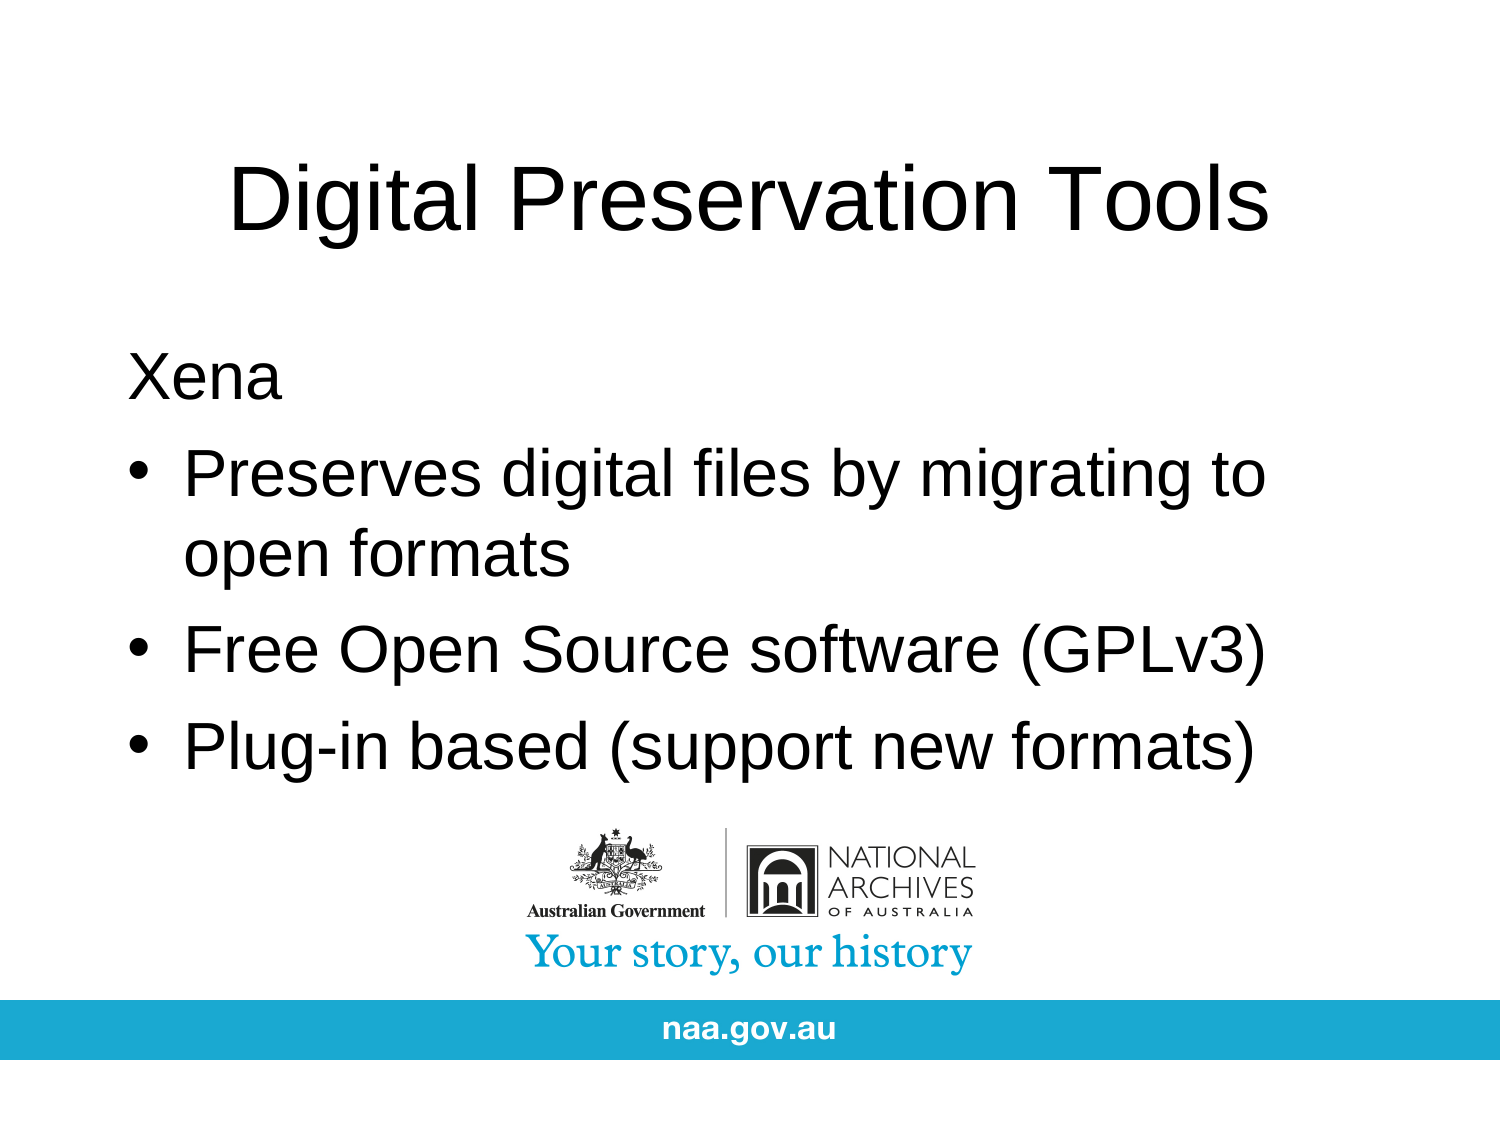

# Digital Preservation Tools
Xena
Preserves digital files by migrating to open formats
Free Open Source software (GPLv3)
Plug-in based (support new formats)